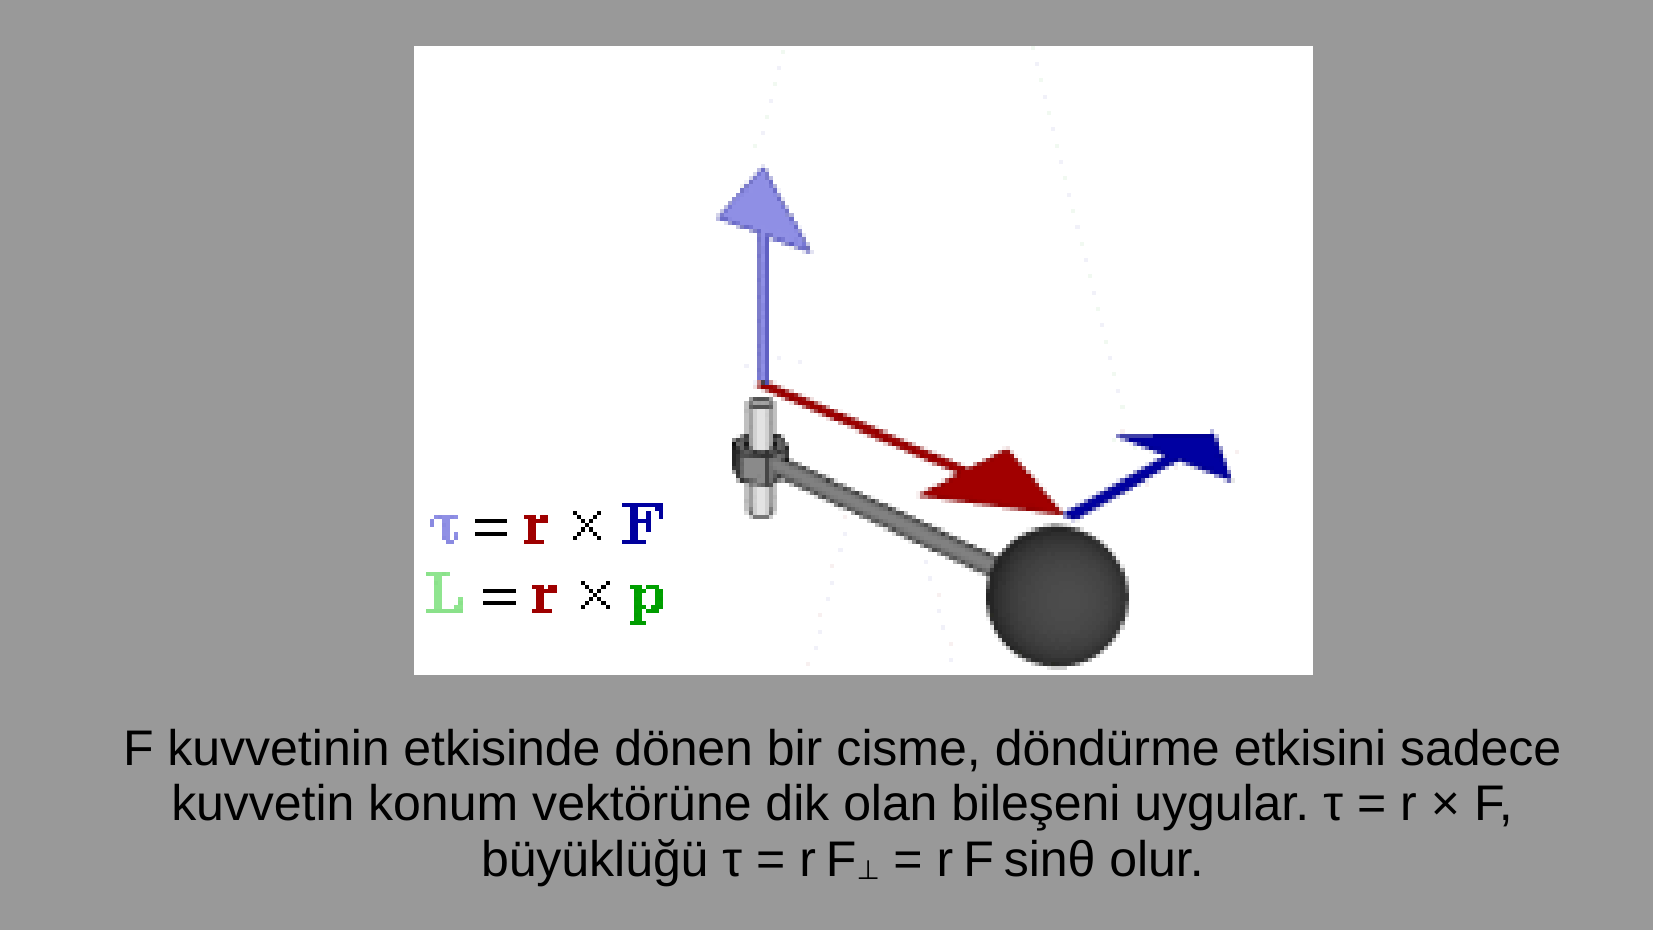

F kuvvetinin etkisinde dönen bir cisme, döndürme etkisini sadece kuvvetin konum vektörüne dik olan bileşeni uygular. τ = r × F, büyüklüğü τ = r F⊥ = r F sinθ olur.